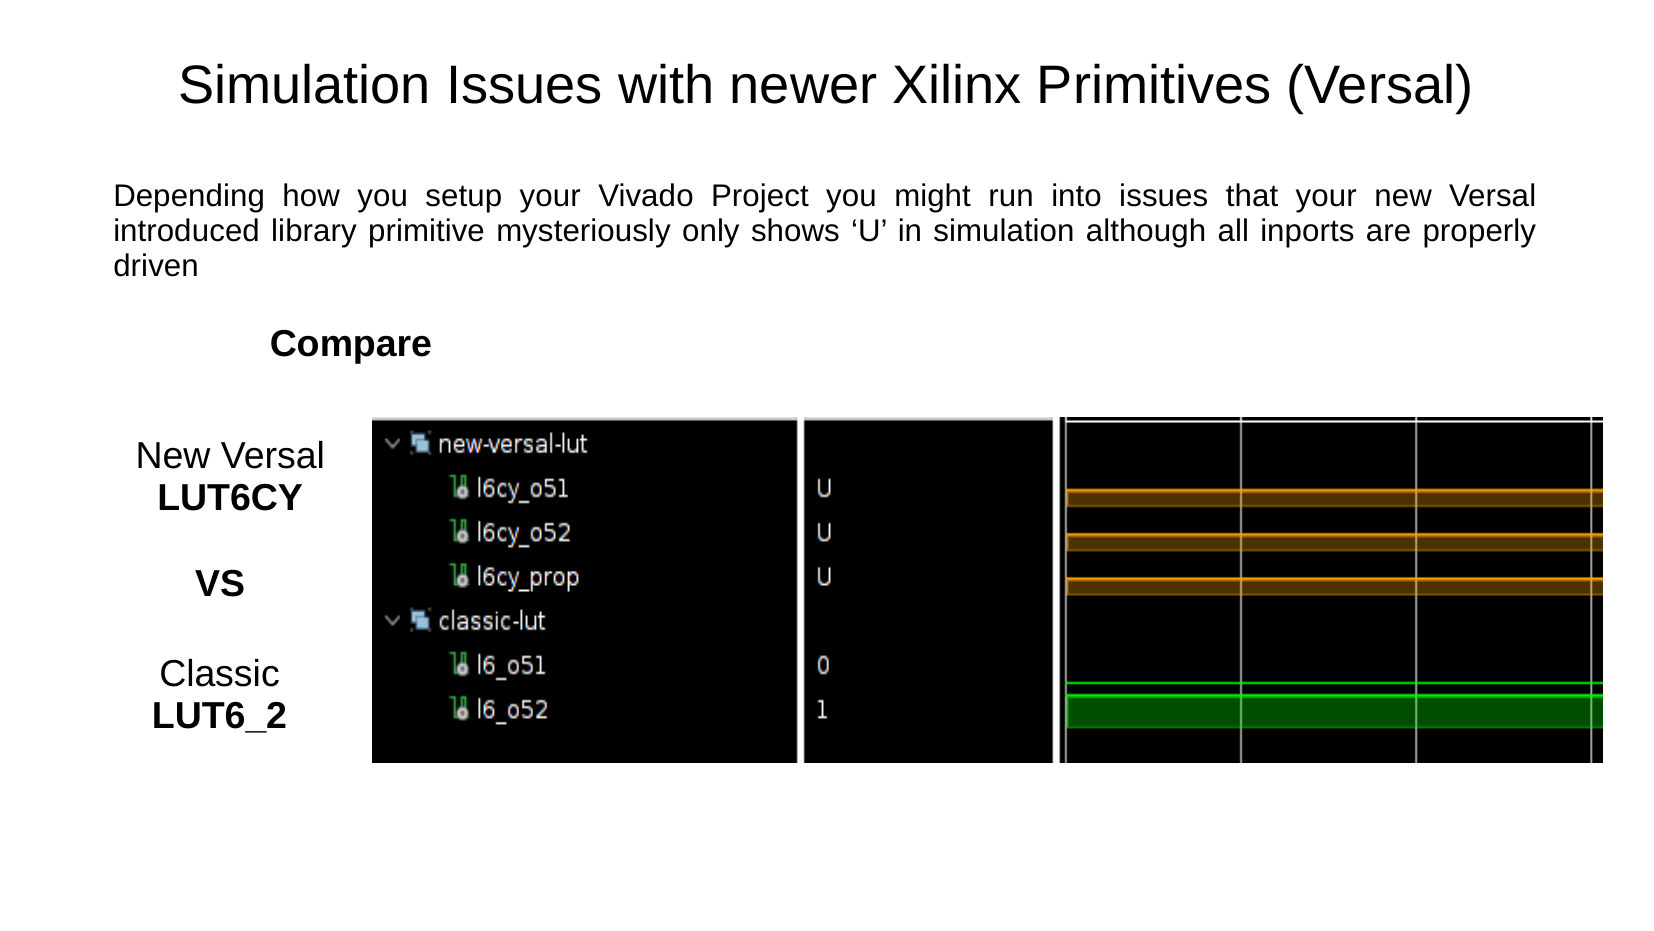

# Simulation Issues with newer Xilinx Primitives (Versal)
Depending how you setup your Vivado Project you might run into issues that your new Versal introduced library primitive mysteriously only shows ‘U’ in simulation although all inports are properly driven
Compare
New Versal
LUT6CY
VS
Classic
LUT6_2